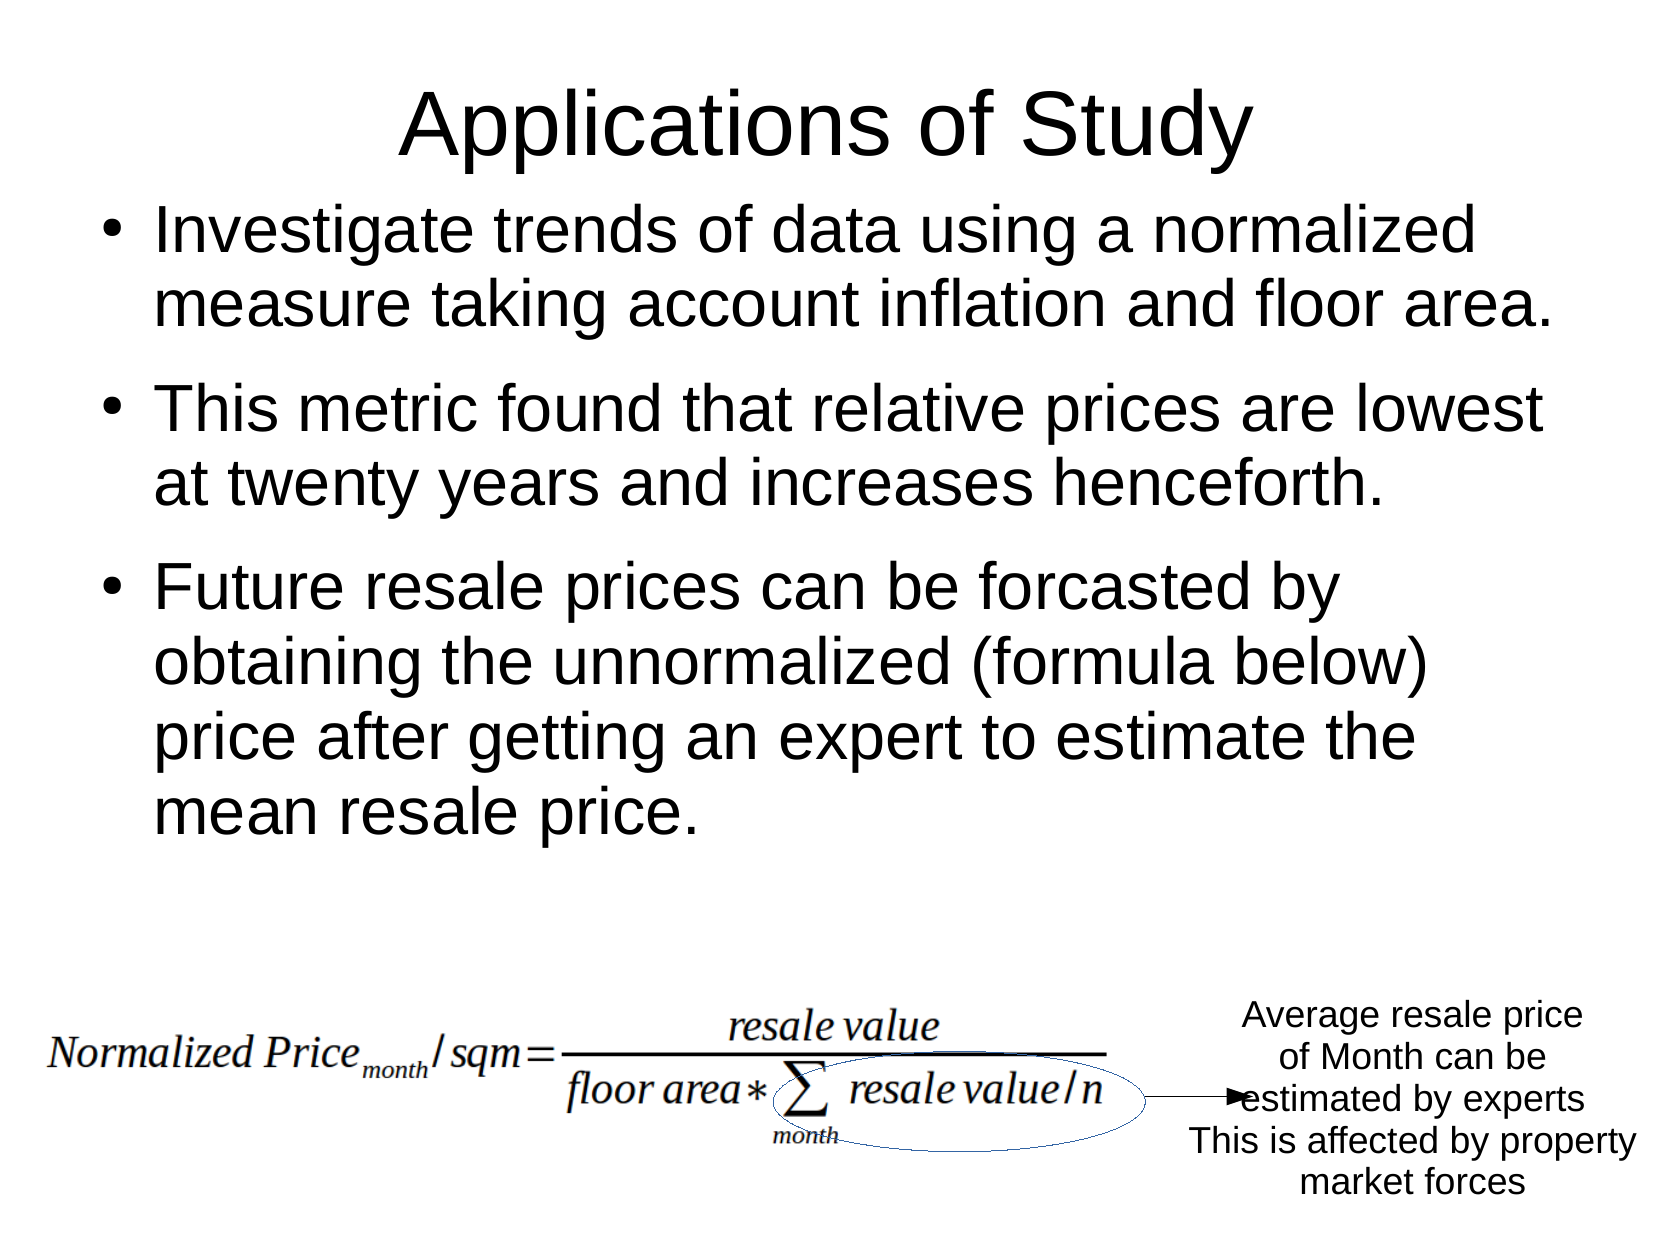

# Applications of Study
Investigate trends of data using a normalized measure taking account inflation and floor area.
This metric found that relative prices are lowest at twenty years and increases henceforth.
Future resale prices can be forcasted by obtaining the unnormalized (formula below) price after getting an expert to estimate the mean resale price.
Average resale price
of Month can be
estimated by experts
This is affected by property
market forces